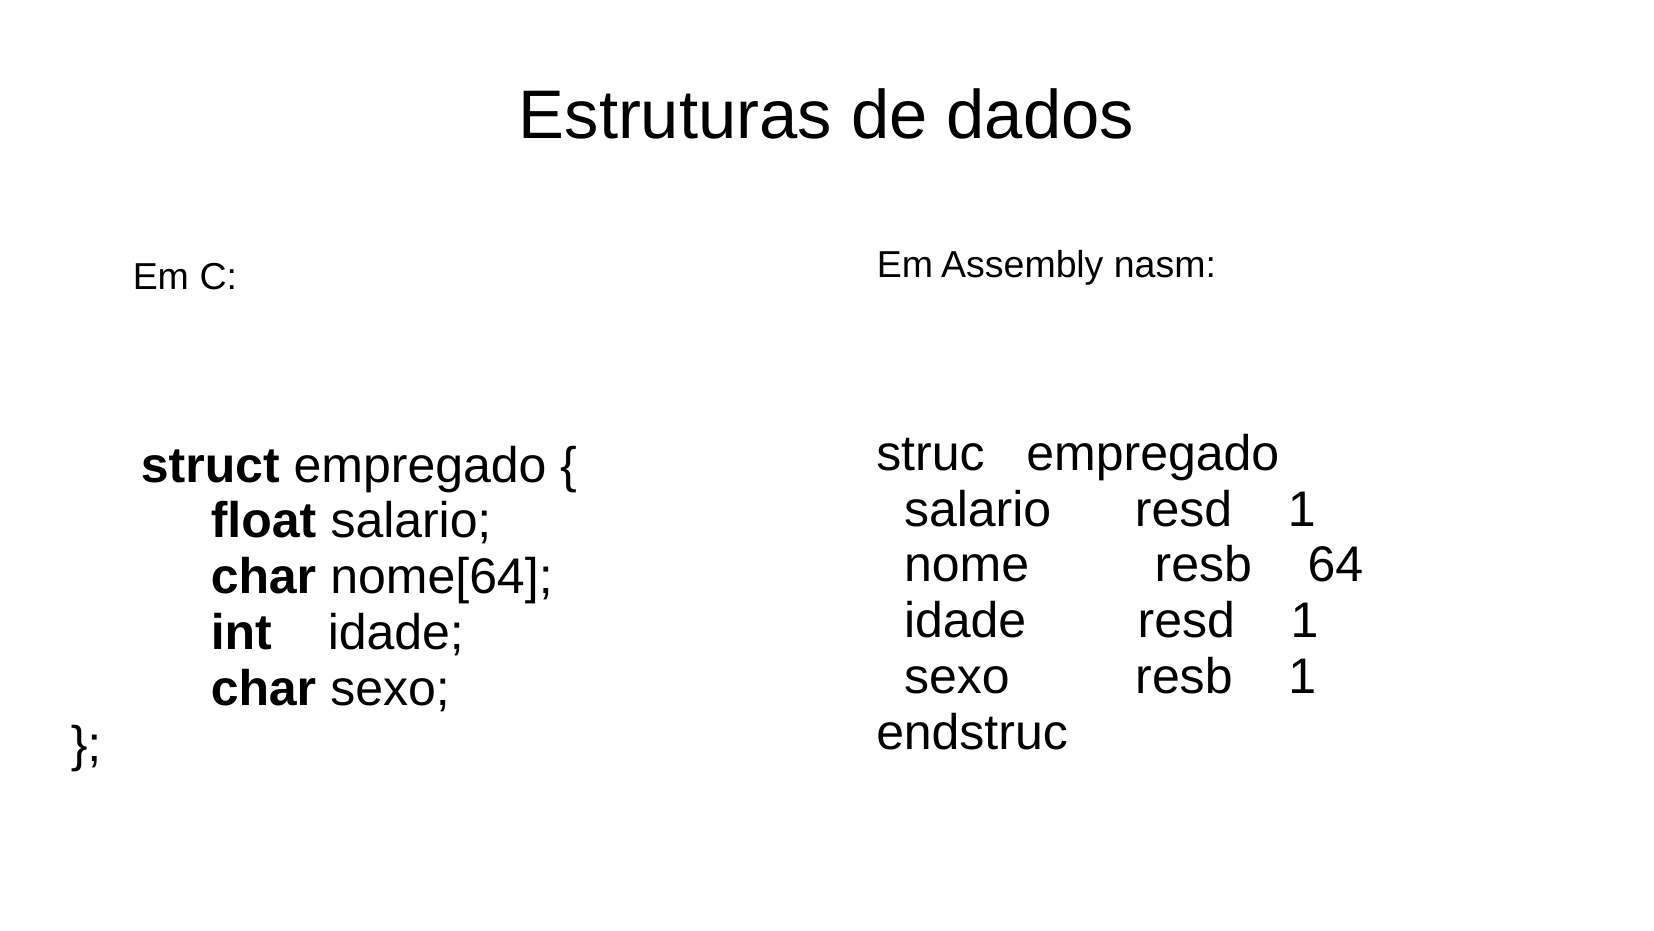

# Estruturas de dados
Em Assembly nasm:
Em C:
 struc empregado
 salario resd 1
 nome resb 64
 idade resd 1
 sexo resb 1
 endstruc
 struct empregado {
 float salario;
 char nome[64];
 int idade;
 char sexo;
};